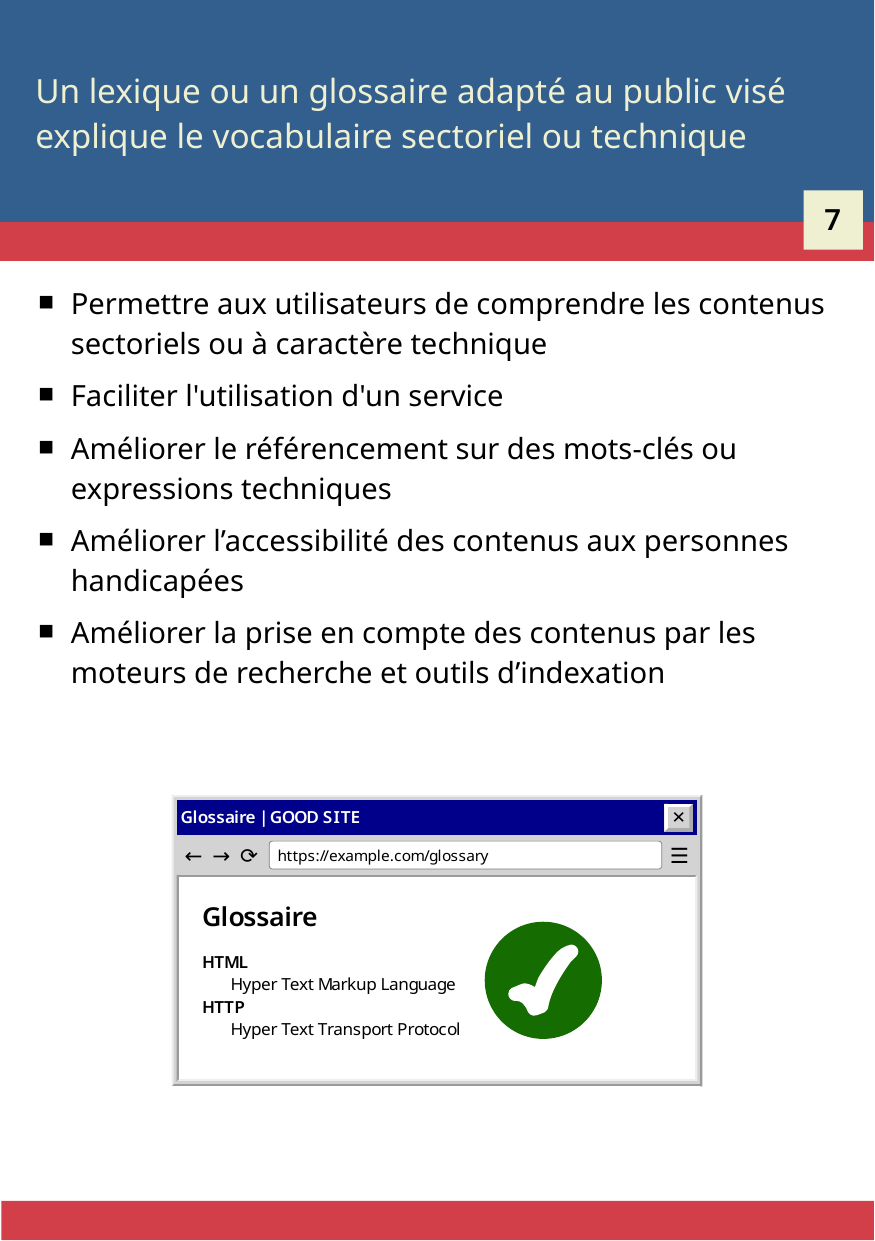

# Un lexique ou un glossaire adapté au public visé explique le vocabulaire sectoriel ou technique
7
Permettre aux utilisateurs de comprendre les contenus sectoriels ou à caractère technique
Faciliter l'utilisation d'un service
Améliorer le référencement sur des mots-clés ou expressions techniques
Améliorer l’accessibilité des contenus aux personnes handicapées
Améliorer la prise en compte des contenus par les moteurs de recherche et outils d’indexation